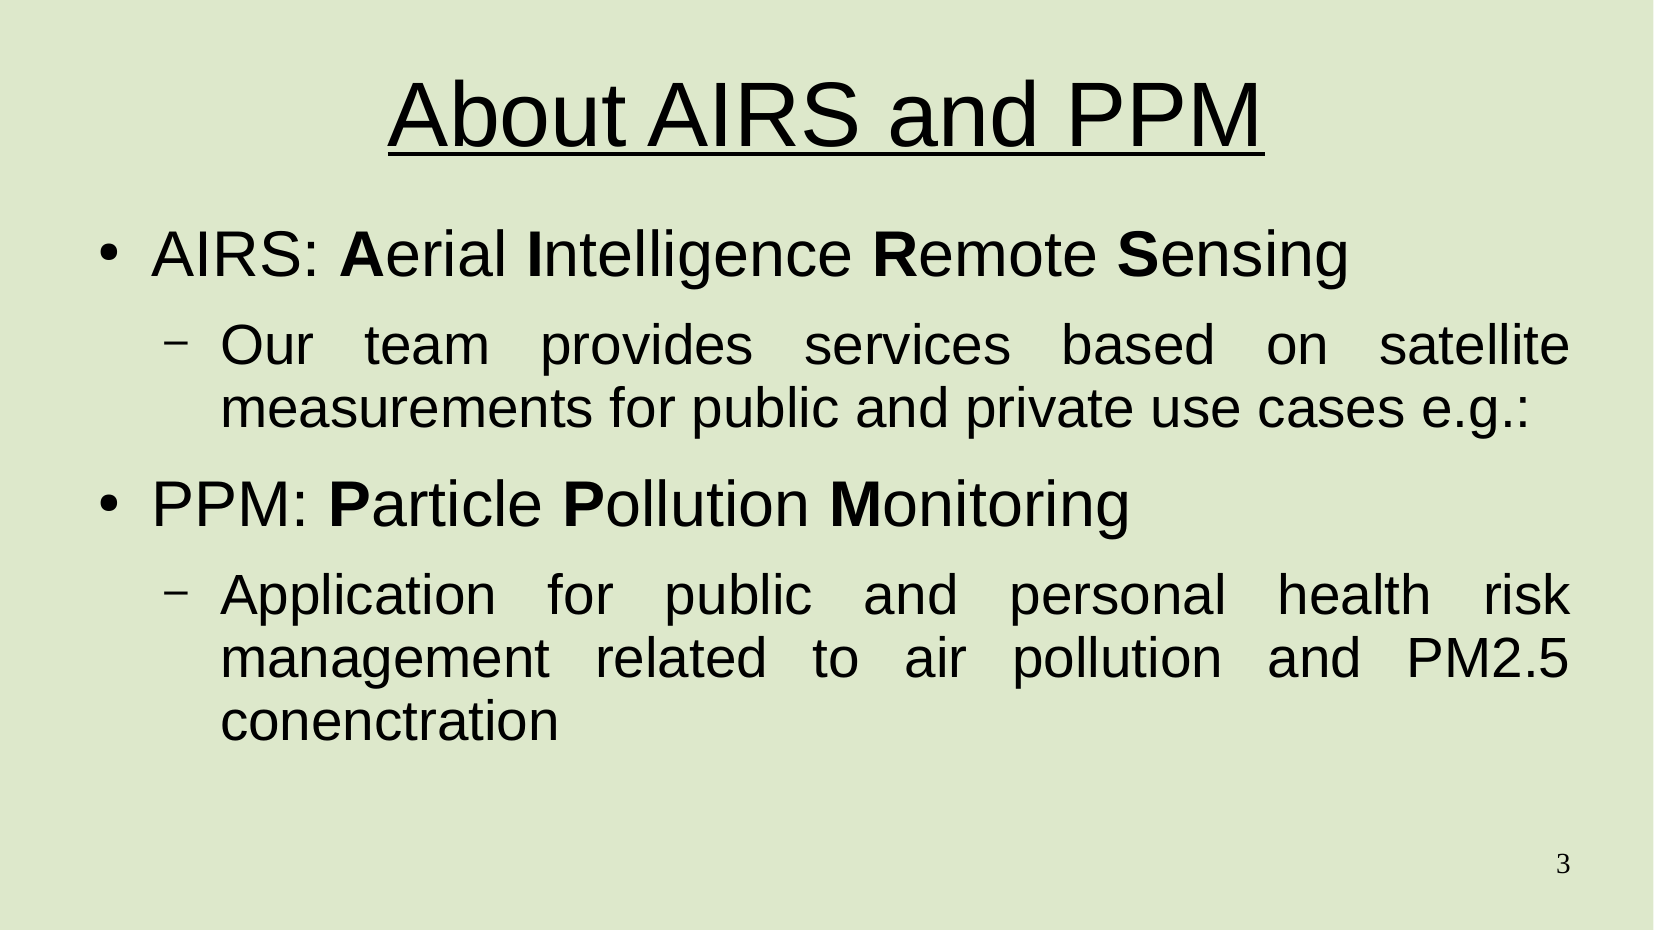

# About AIRS and PPM
AIRS: Aerial Intelligence Remote Sensing
Our team provides services based on satellite measurements for public and private use cases e.g.:
PPM: Particle Pollution Monitoring
Application for public and personal health risk management related to air pollution and PM2.5 conenctration
3